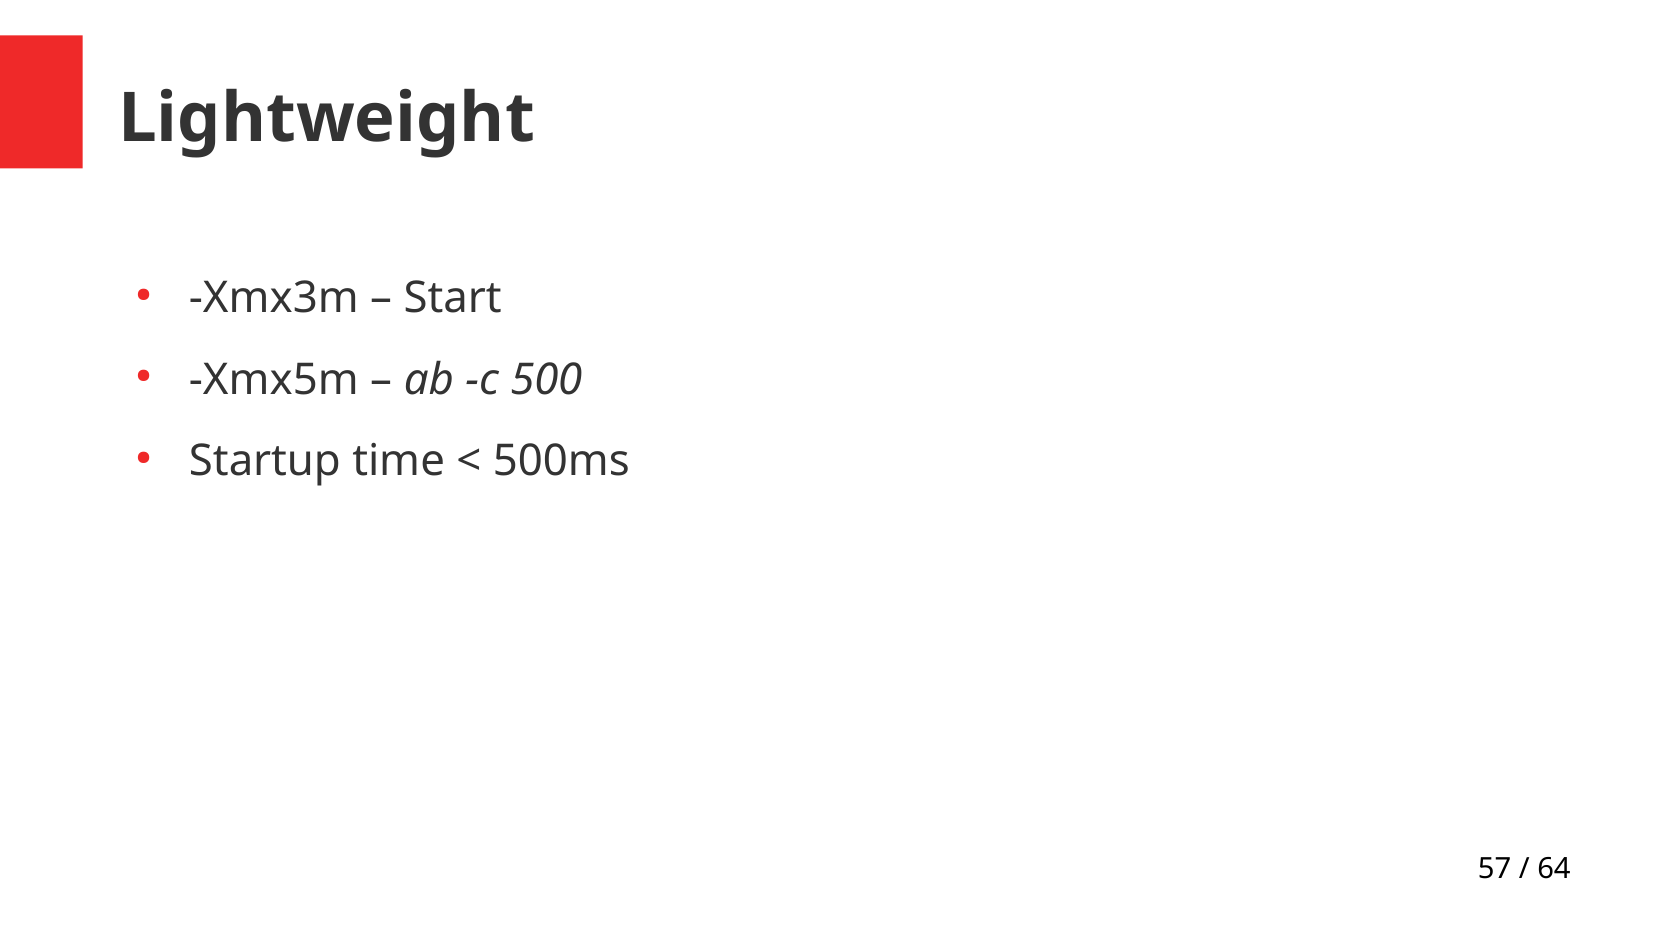

# Lightweight
-Xmx3m – Start
-Xmx5m – ab -c 500
Startup time < 500ms
57